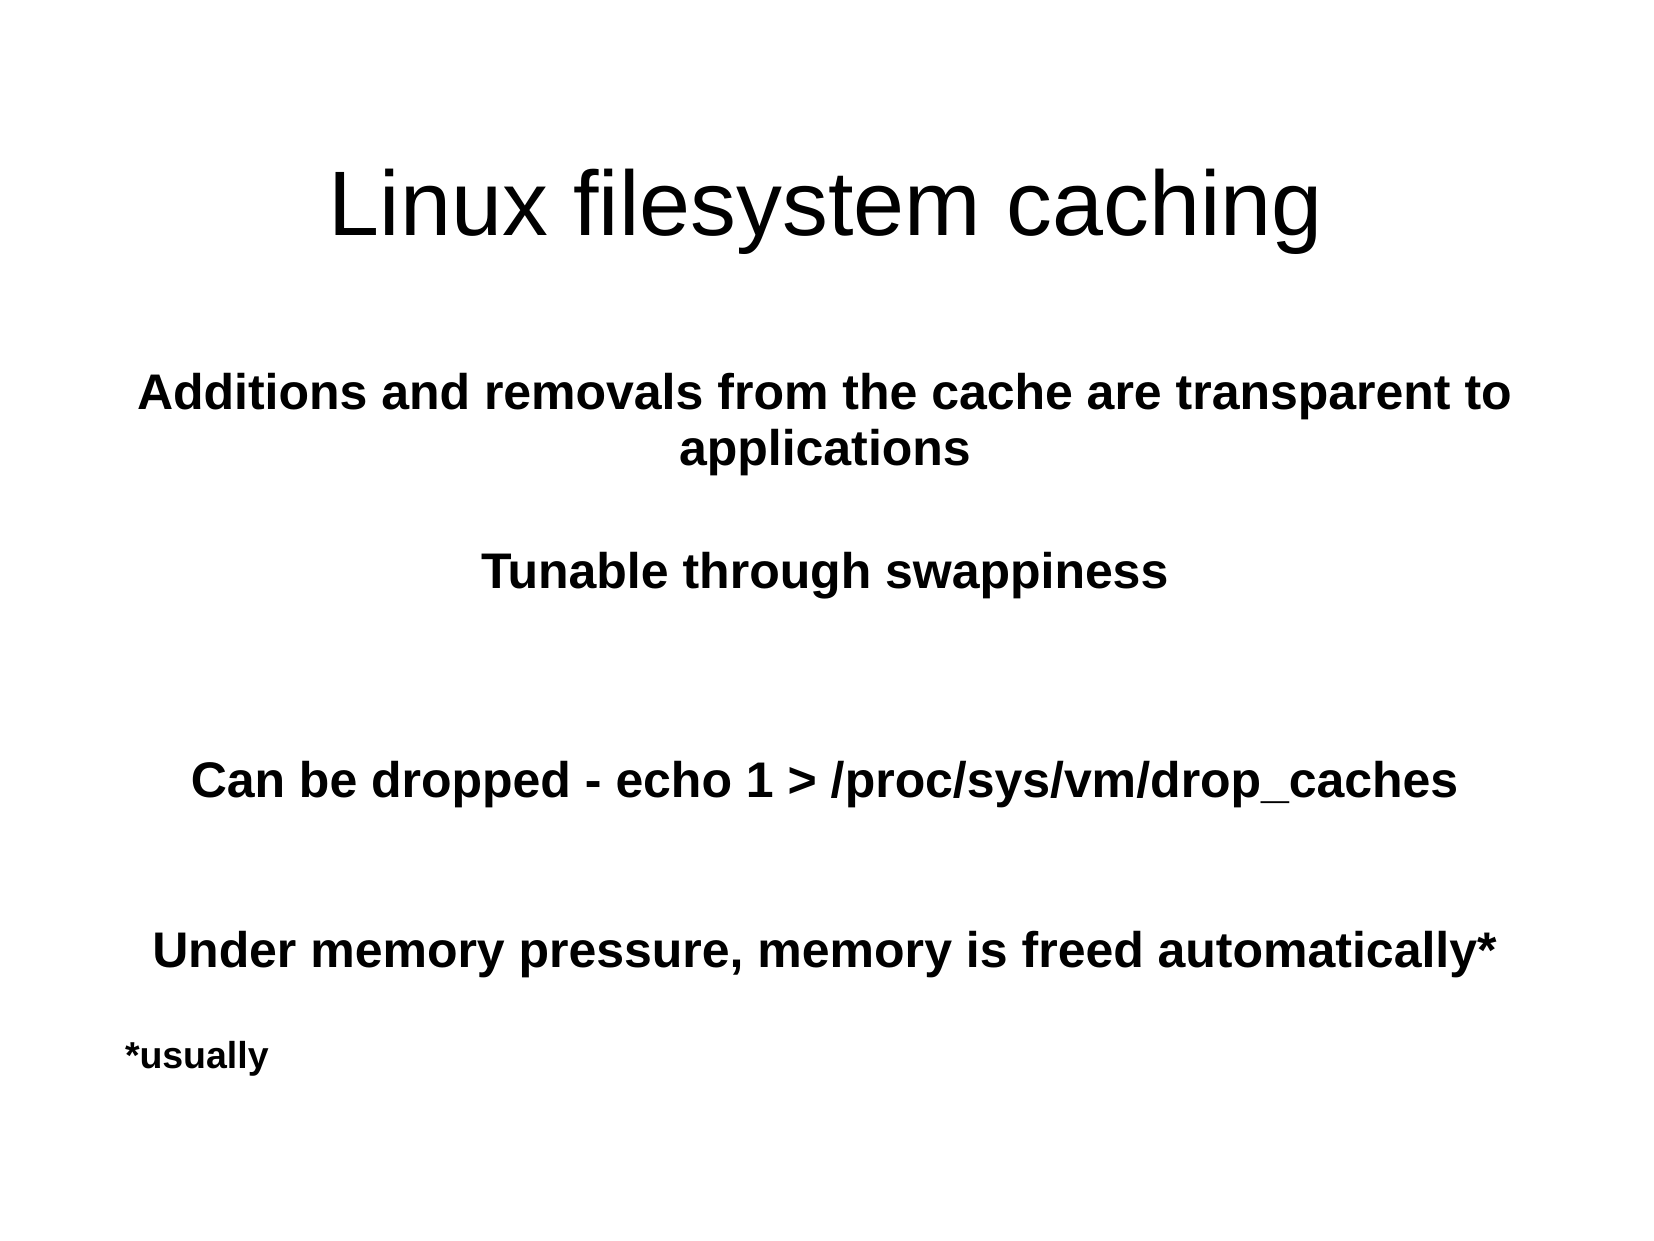

# Linux filesystem caching
Additions and removals from the cache are transparent to applications
Tunable through swappiness
Can be dropped - echo 1 > /proc/sys/vm/drop_caches
Under memory pressure, memory is freed automatically*
 *usually